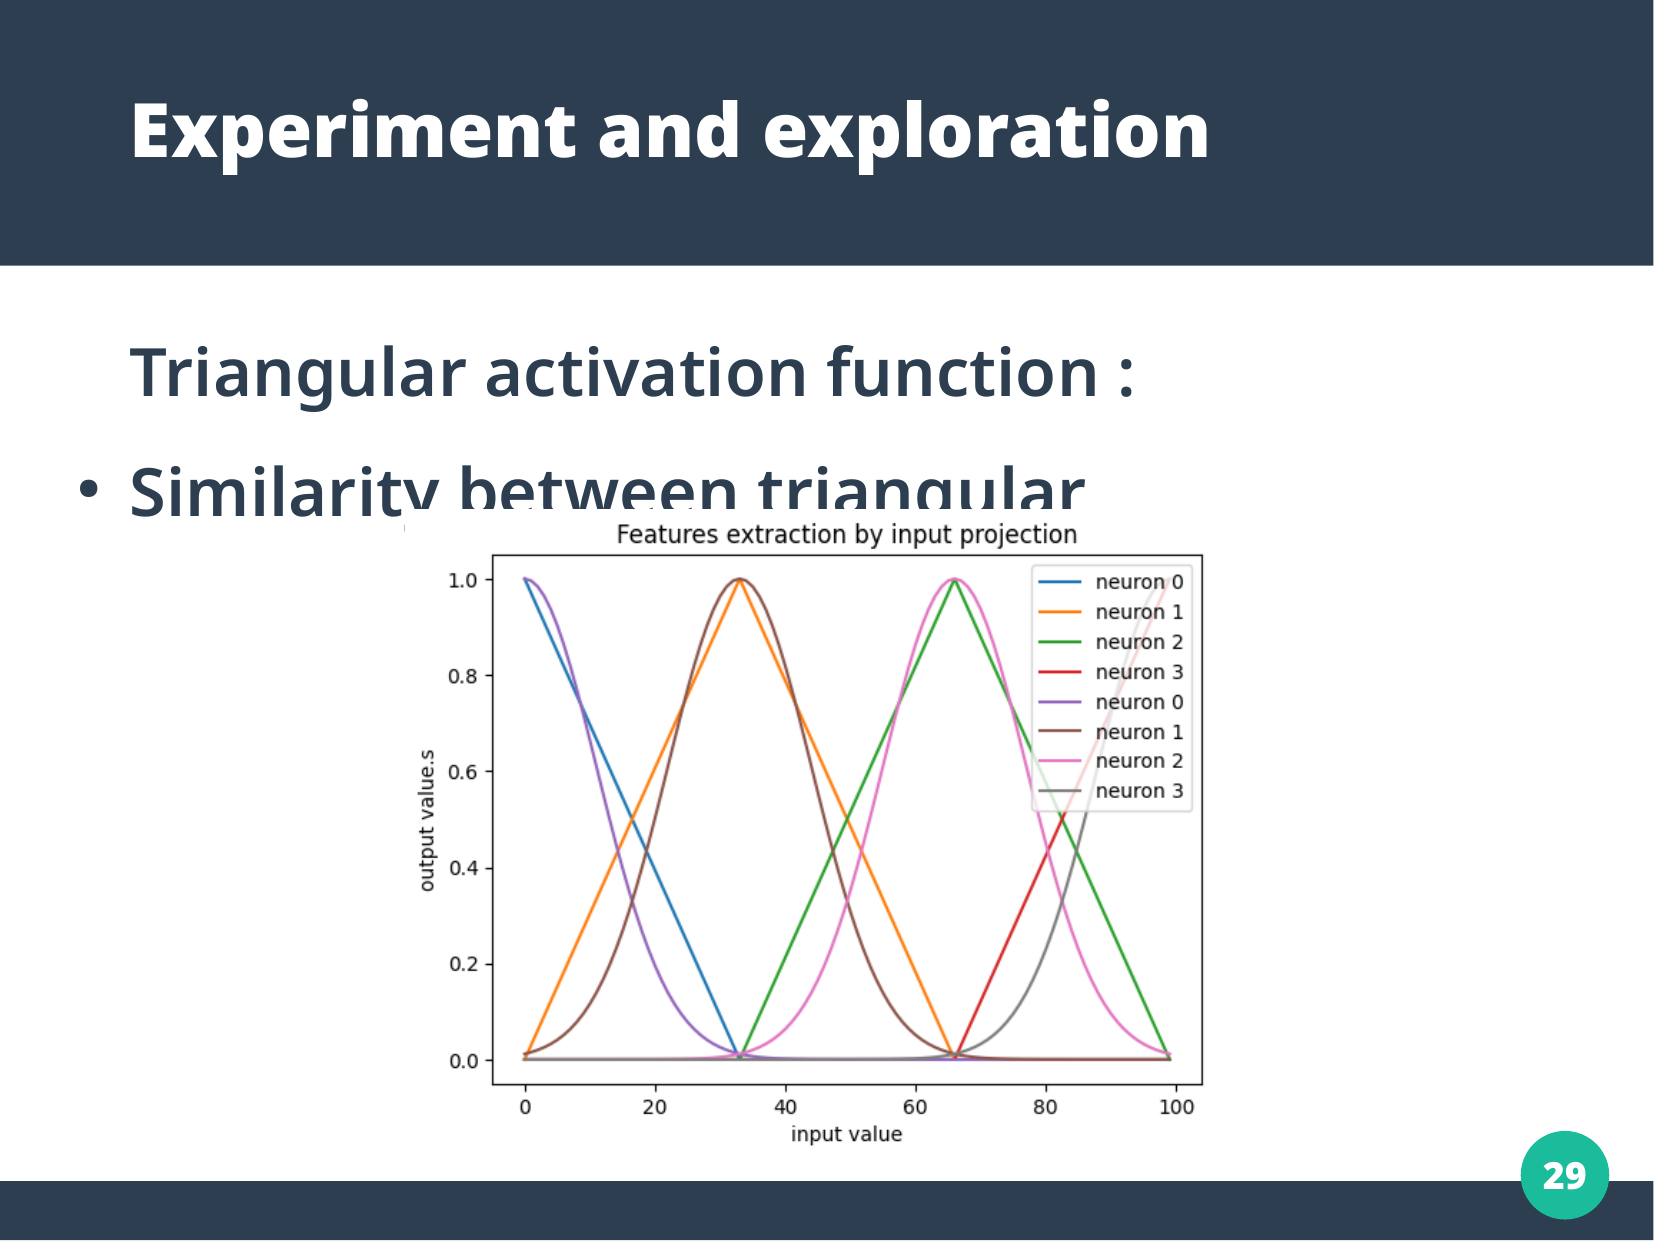

# Experiment and exploration
Triangular activation function :
Similarity between triangular
29